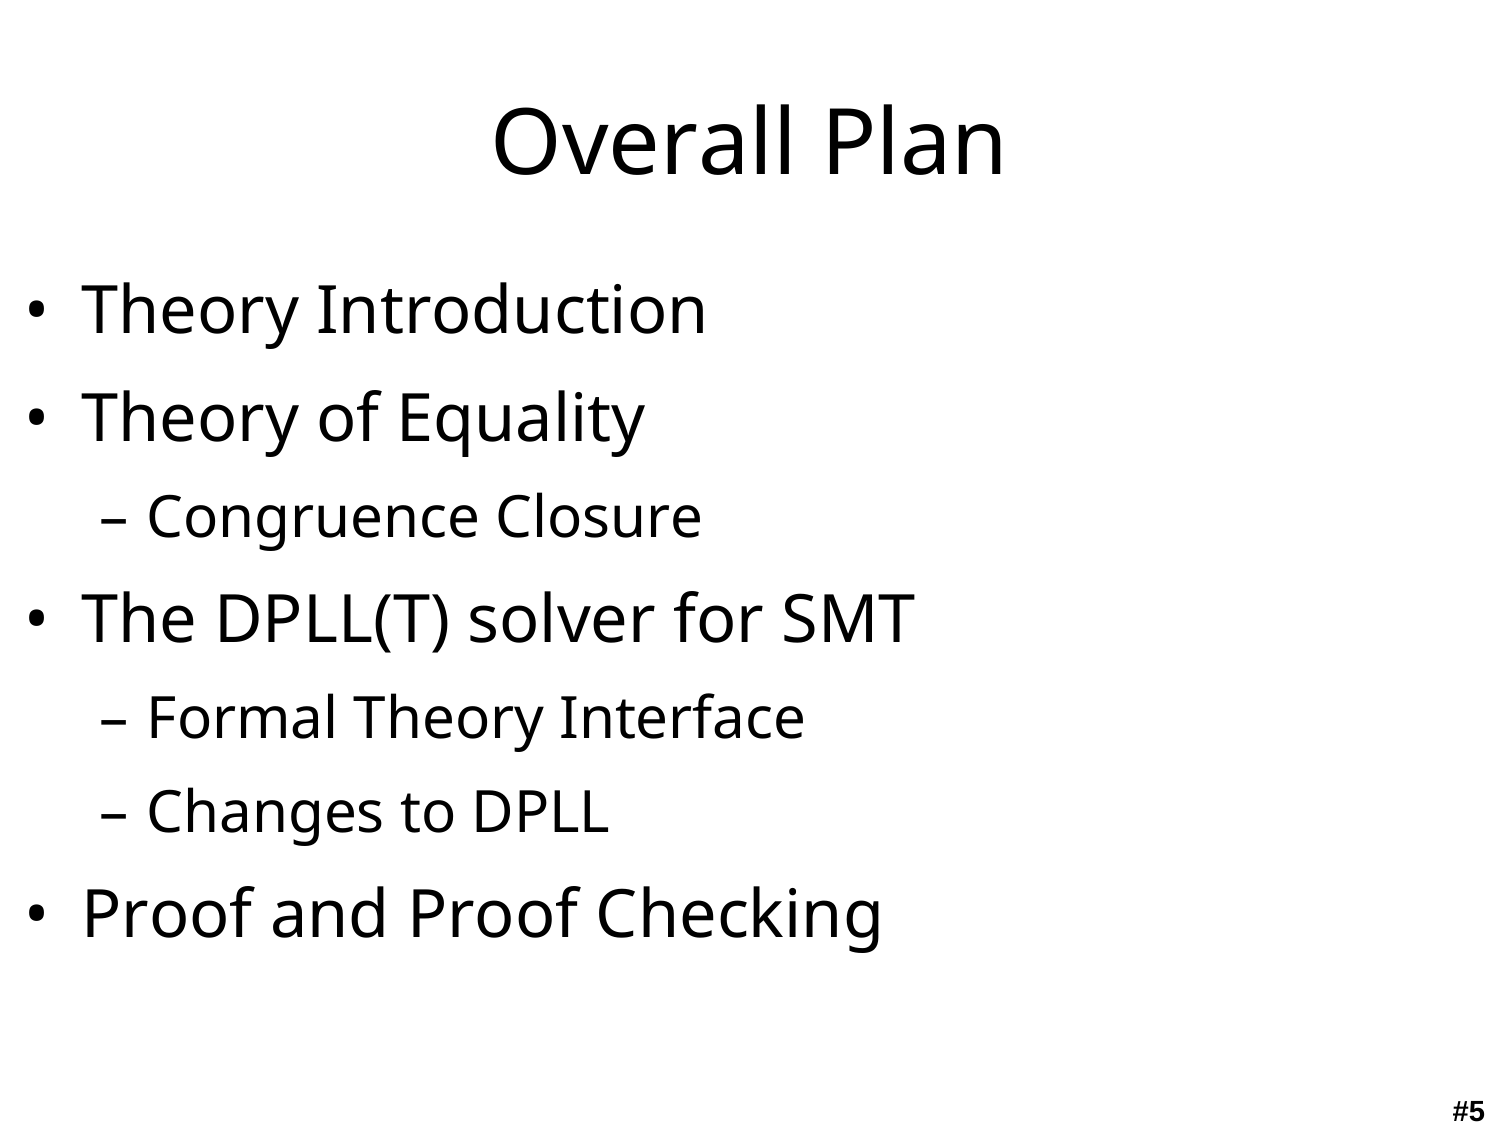

# Overall Plan
Theory Introduction
Theory of Equality
Congruence Closure
The DPLL(T) solver for SMT
Formal Theory Interface
Changes to DPLL
Proof and Proof Checking
5